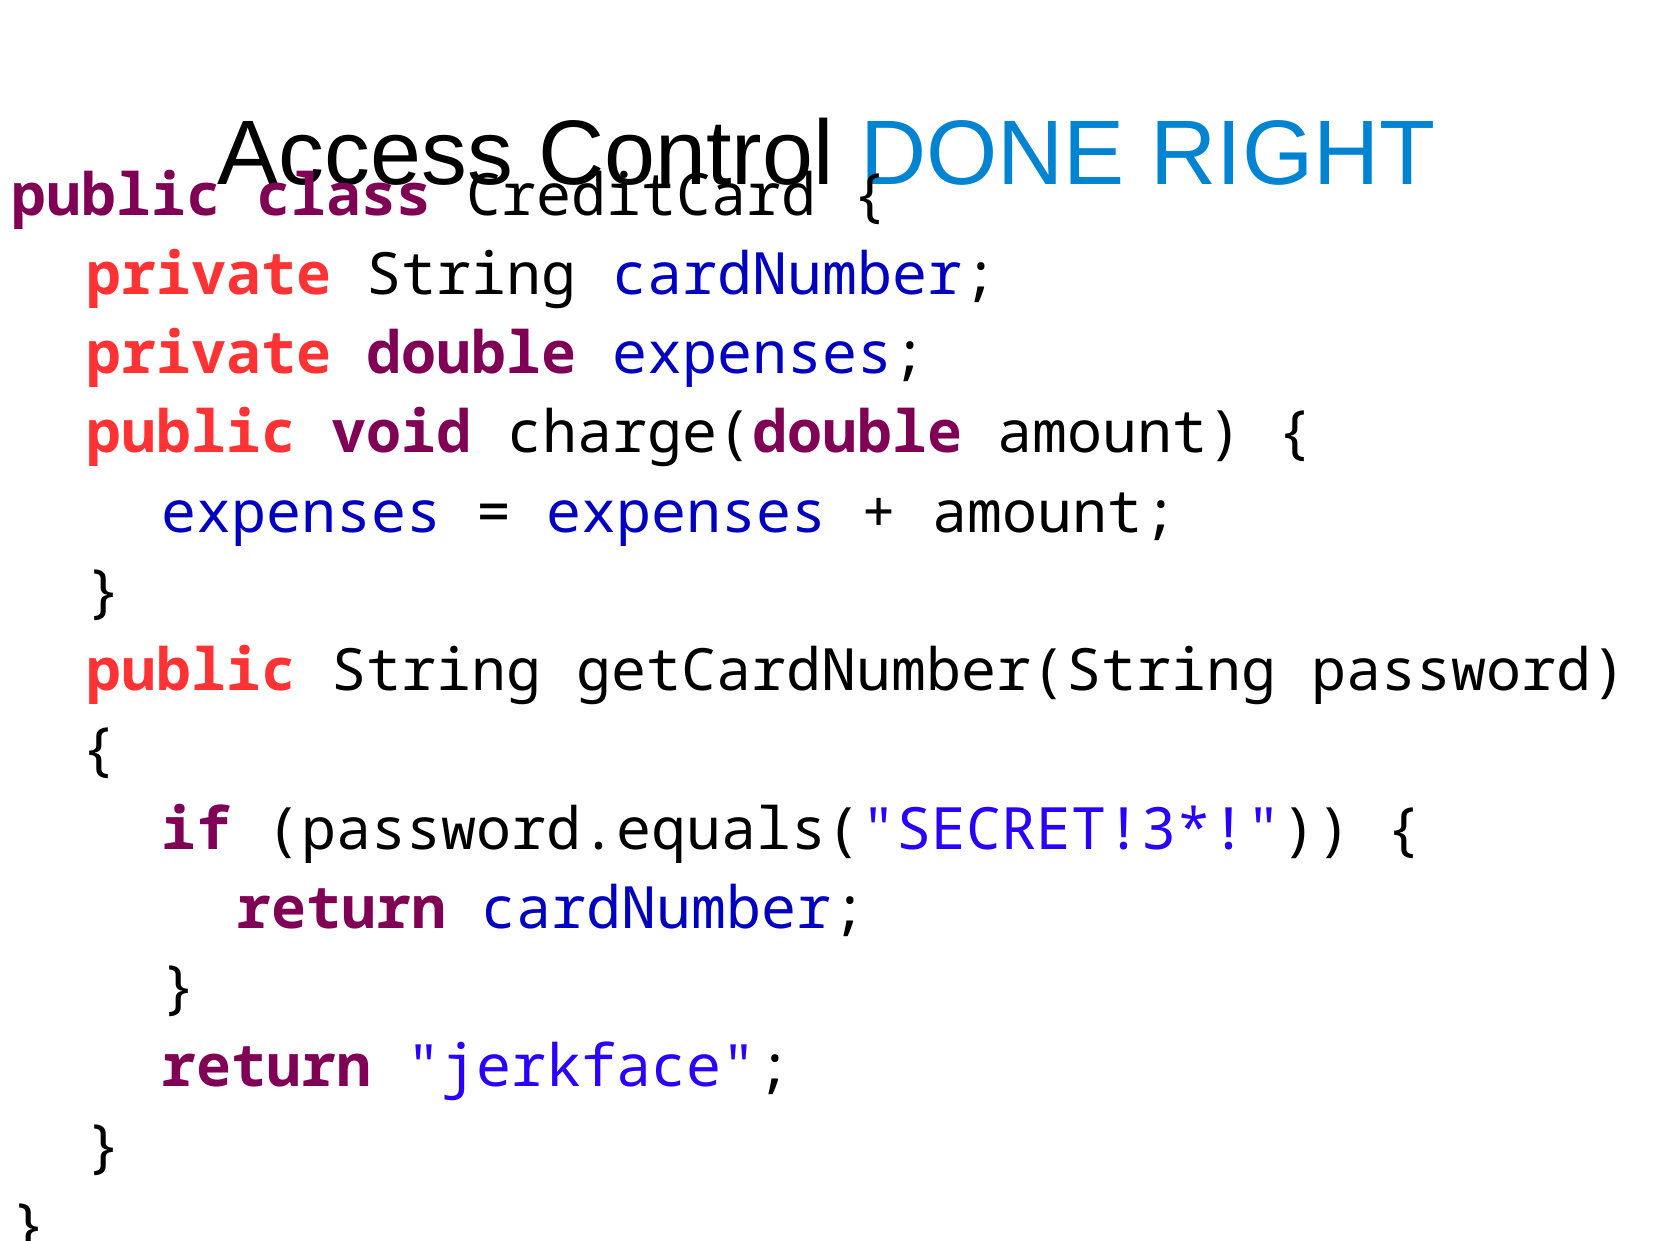

# Access Control DONE RIGHT
public class CreditCard {
	private String cardNumber;
	private double expenses;
	public void charge(double amount) {
		expenses = expenses + amount;
	}
	public String getCardNumber(String password)
 {
		if (password.equals("SECRET!3*!")) {
			return cardNumber;
		}
		return "jerkface";
	}
}